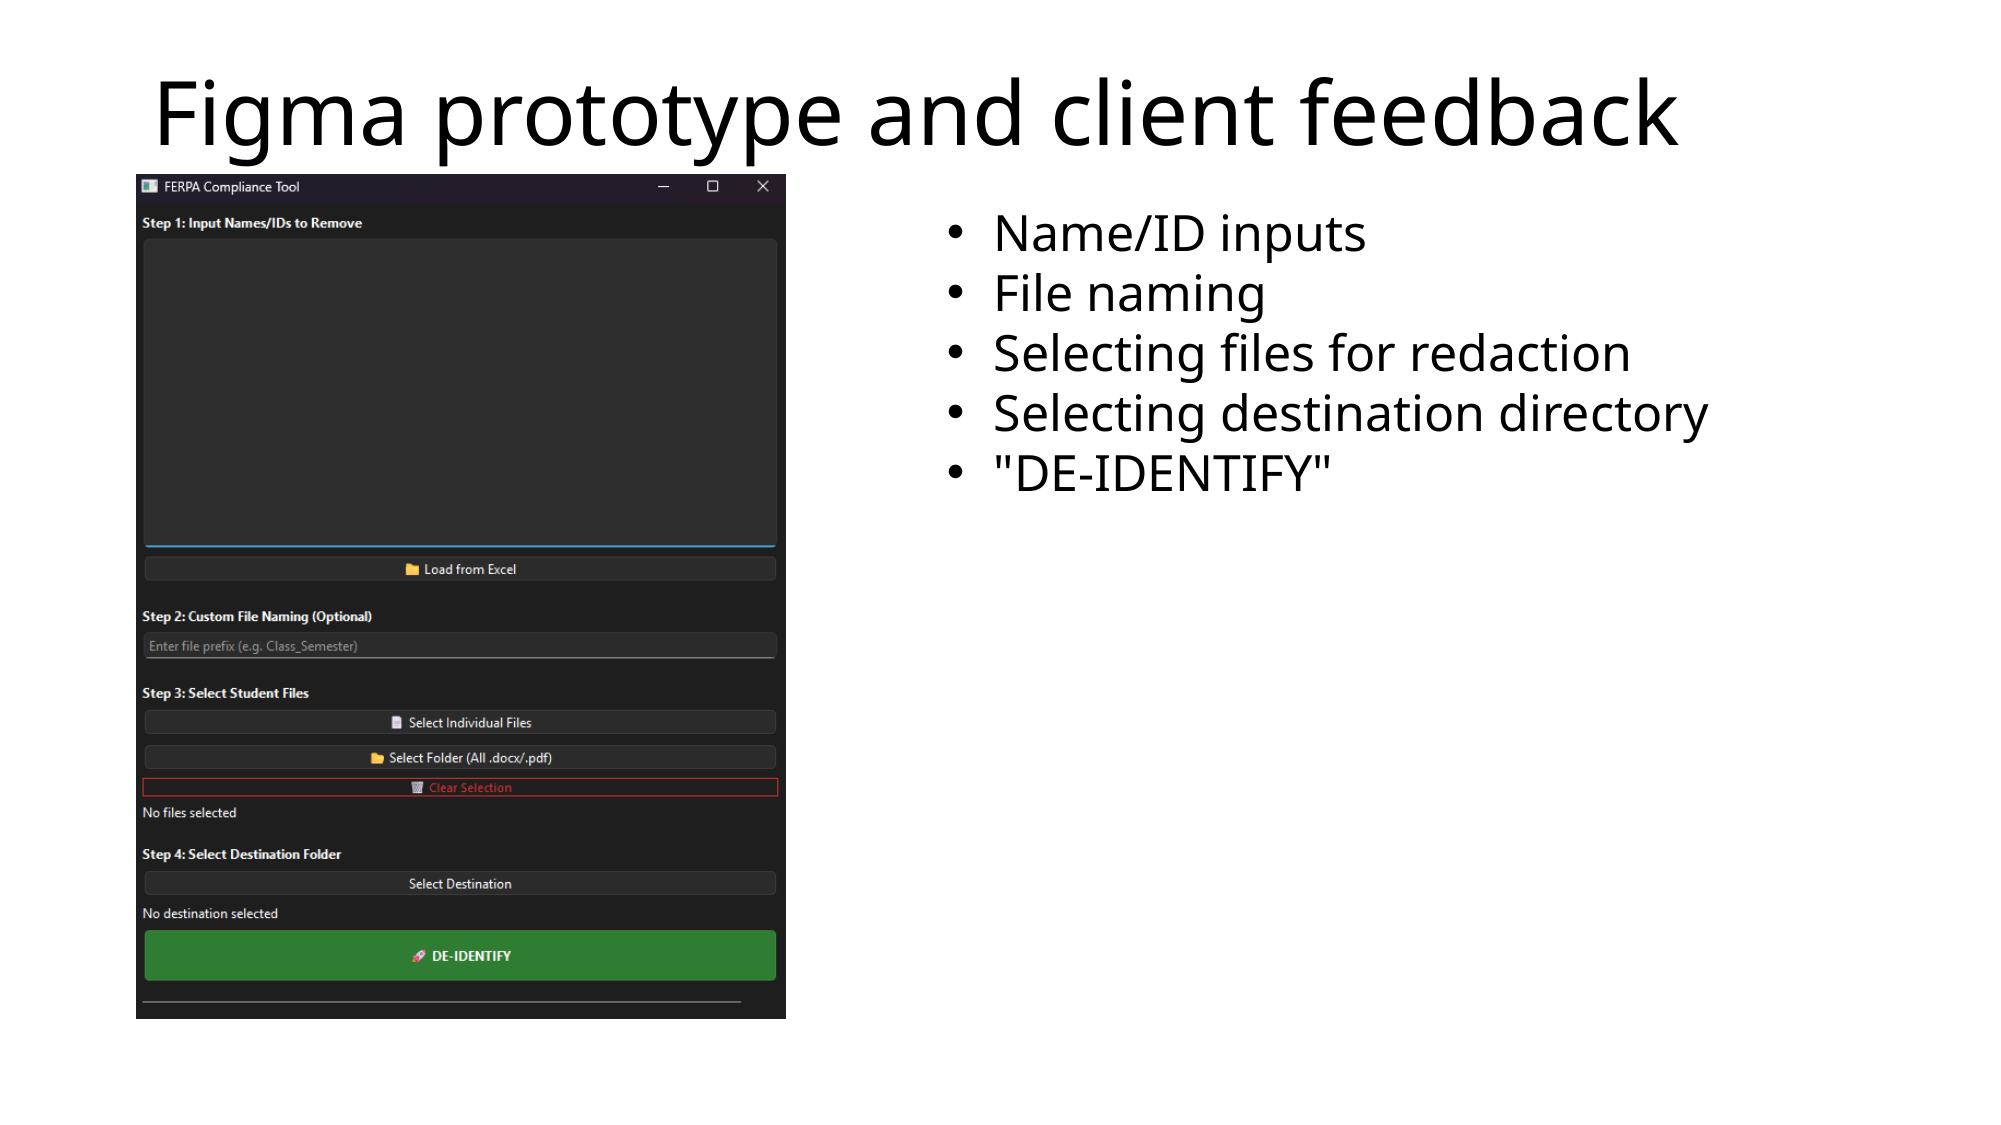

# Figma prototype and client feedback
Name/ID inputs
File naming
Selecting files for redaction
Selecting destination directory
"DE-IDENTIFY"